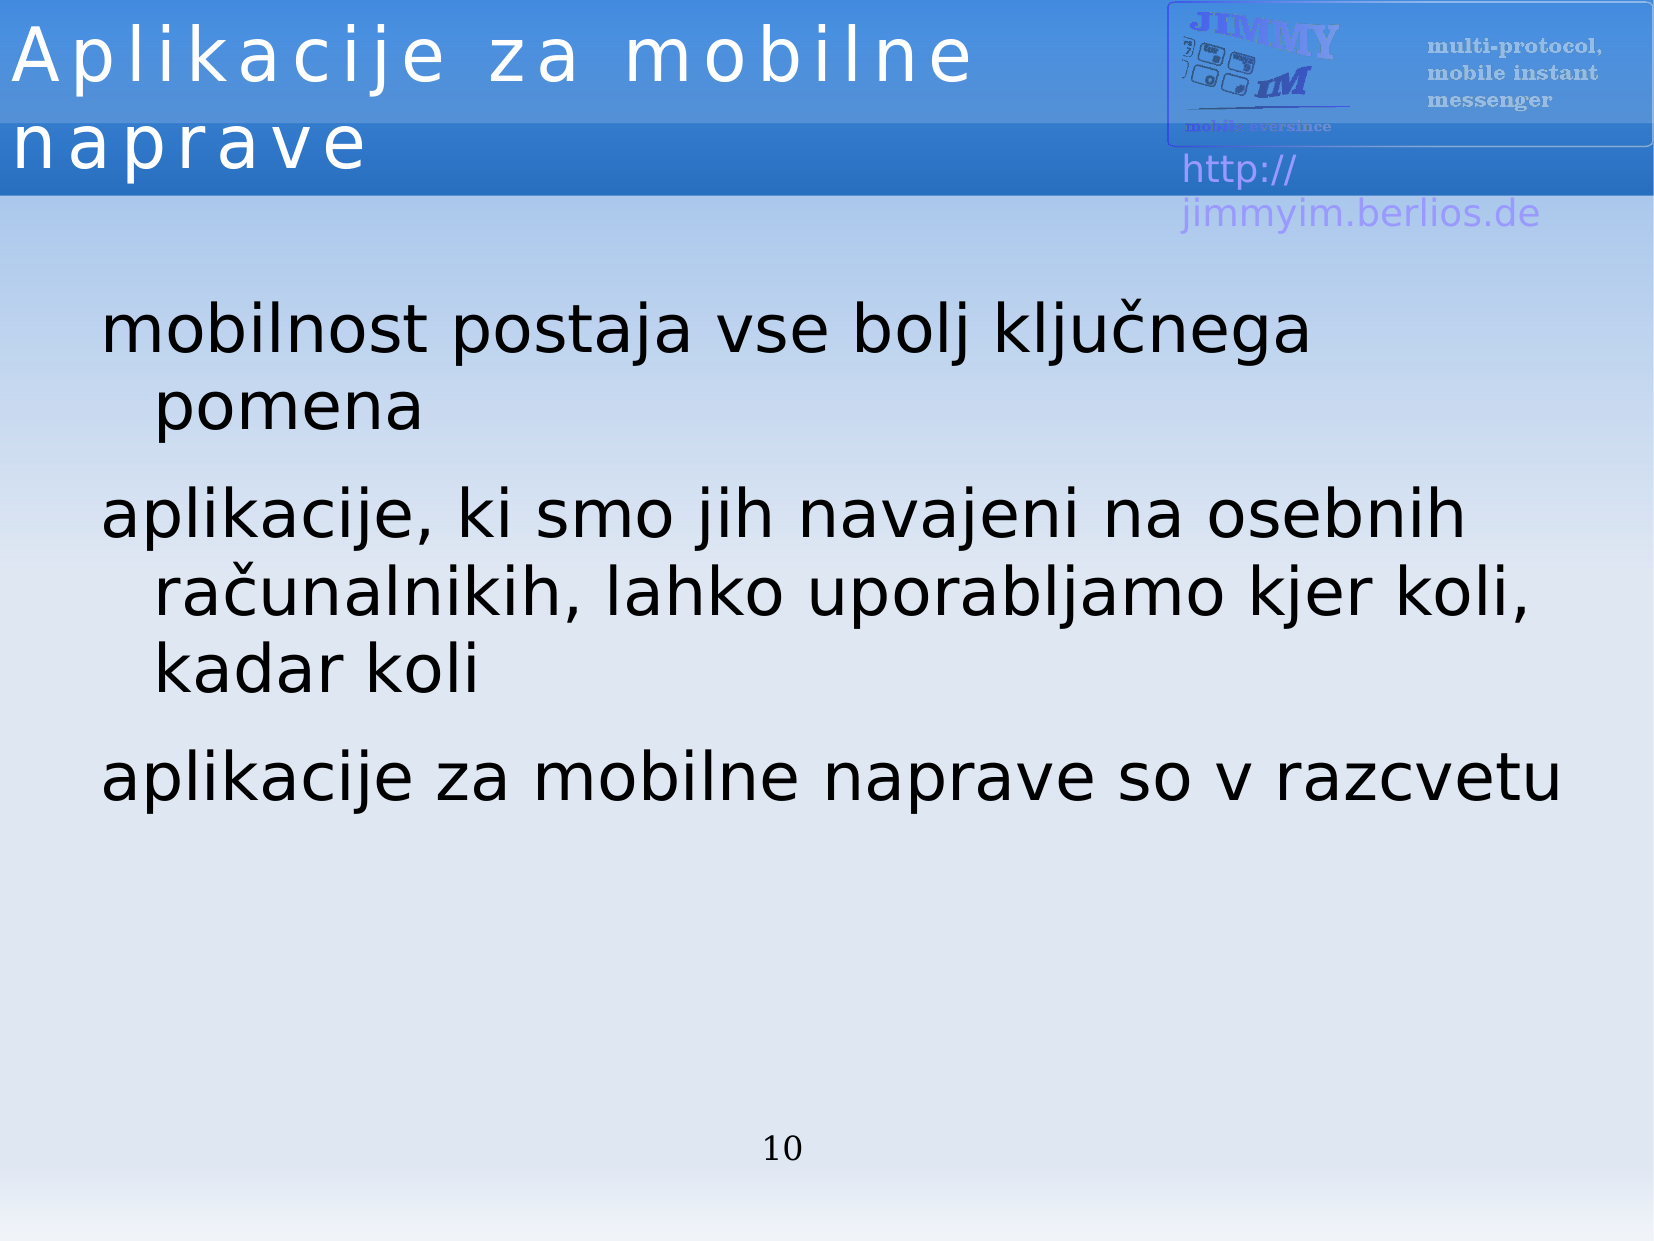

# Aplikacije za mobilne naprave
mobilnost postaja vse bolj ključnega pomena
aplikacije, ki smo jih navajeni na osebnih računalnikih, lahko uporabljamo kjer koli, kadar koli
aplikacije za mobilne naprave so v razcvetu
10